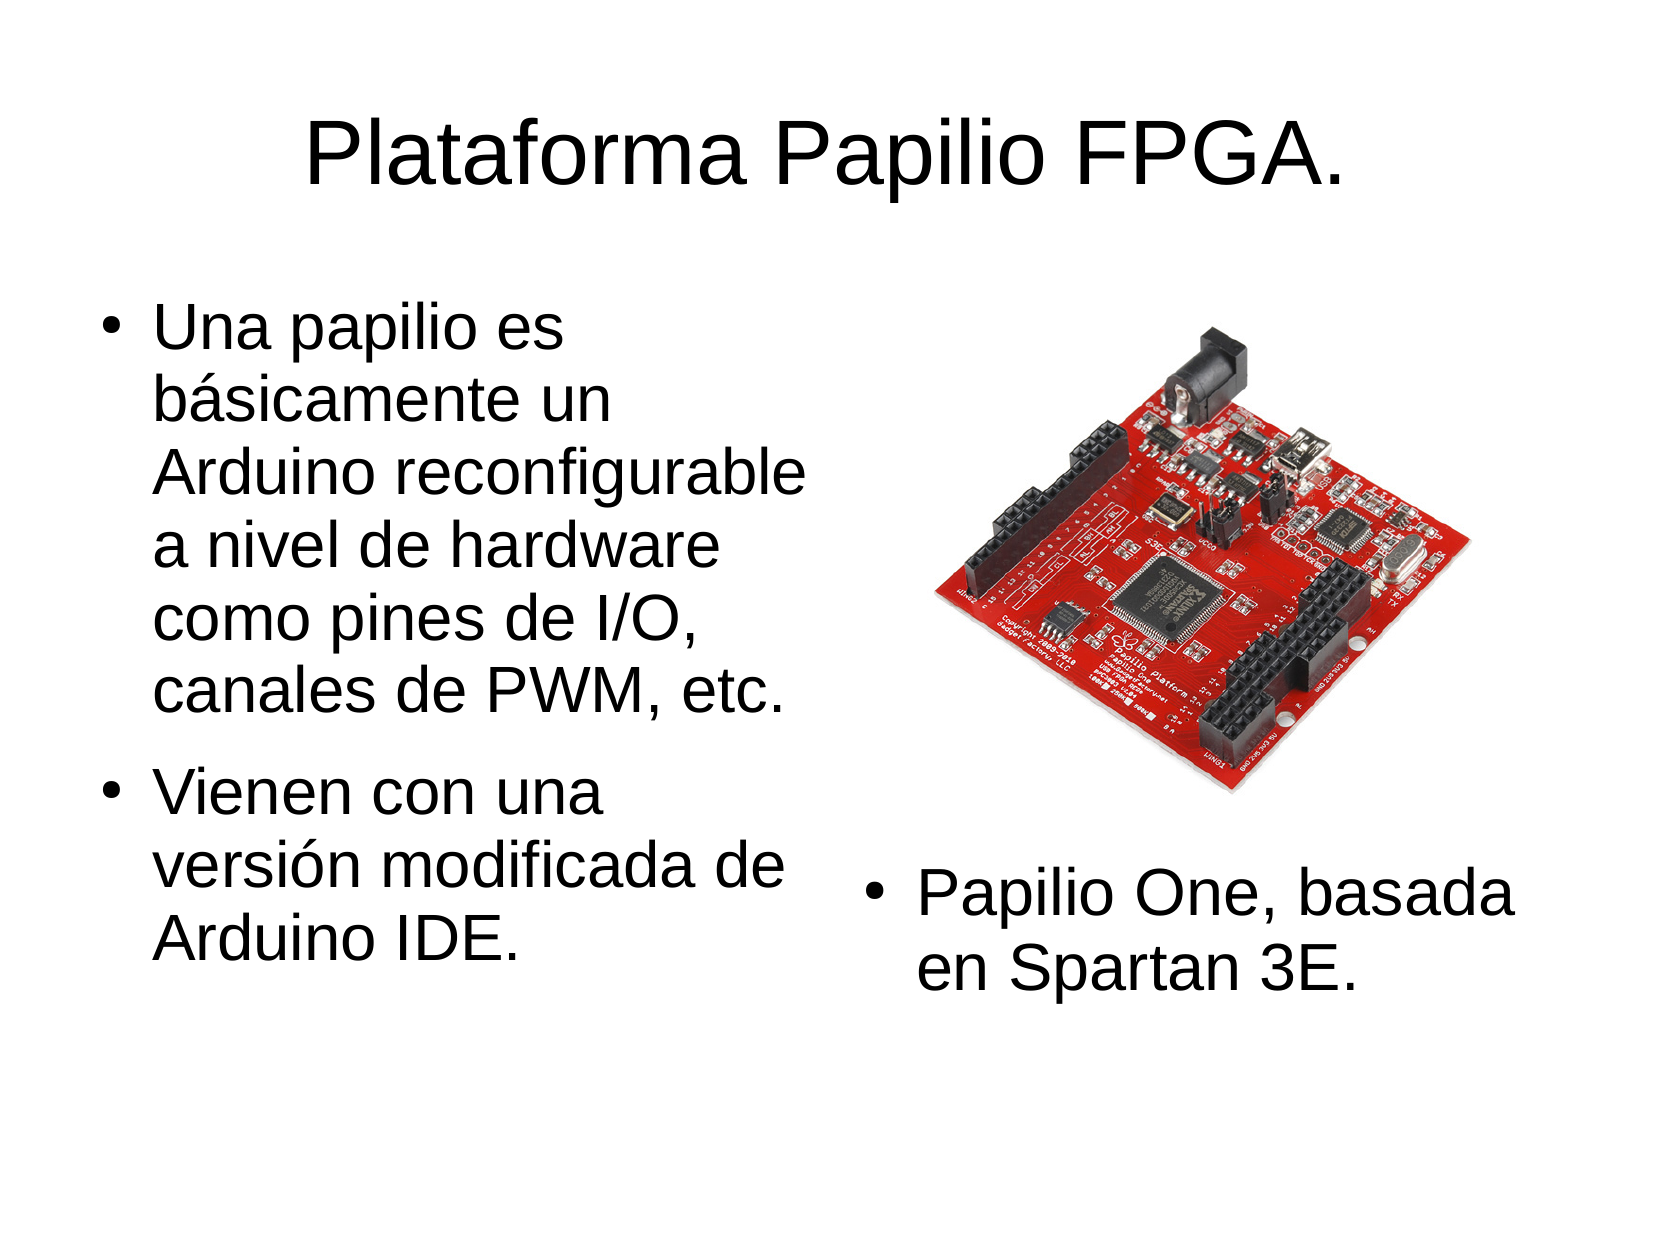

# Plataforma Papilio FPGA.
Una papilio es básicamente un Arduino reconfigurable a nivel de hardware como pines de I/O, canales de PWM, etc.
Vienen con una versión modificada de Arduino IDE.
Papilio One, basada en Spartan 3E.